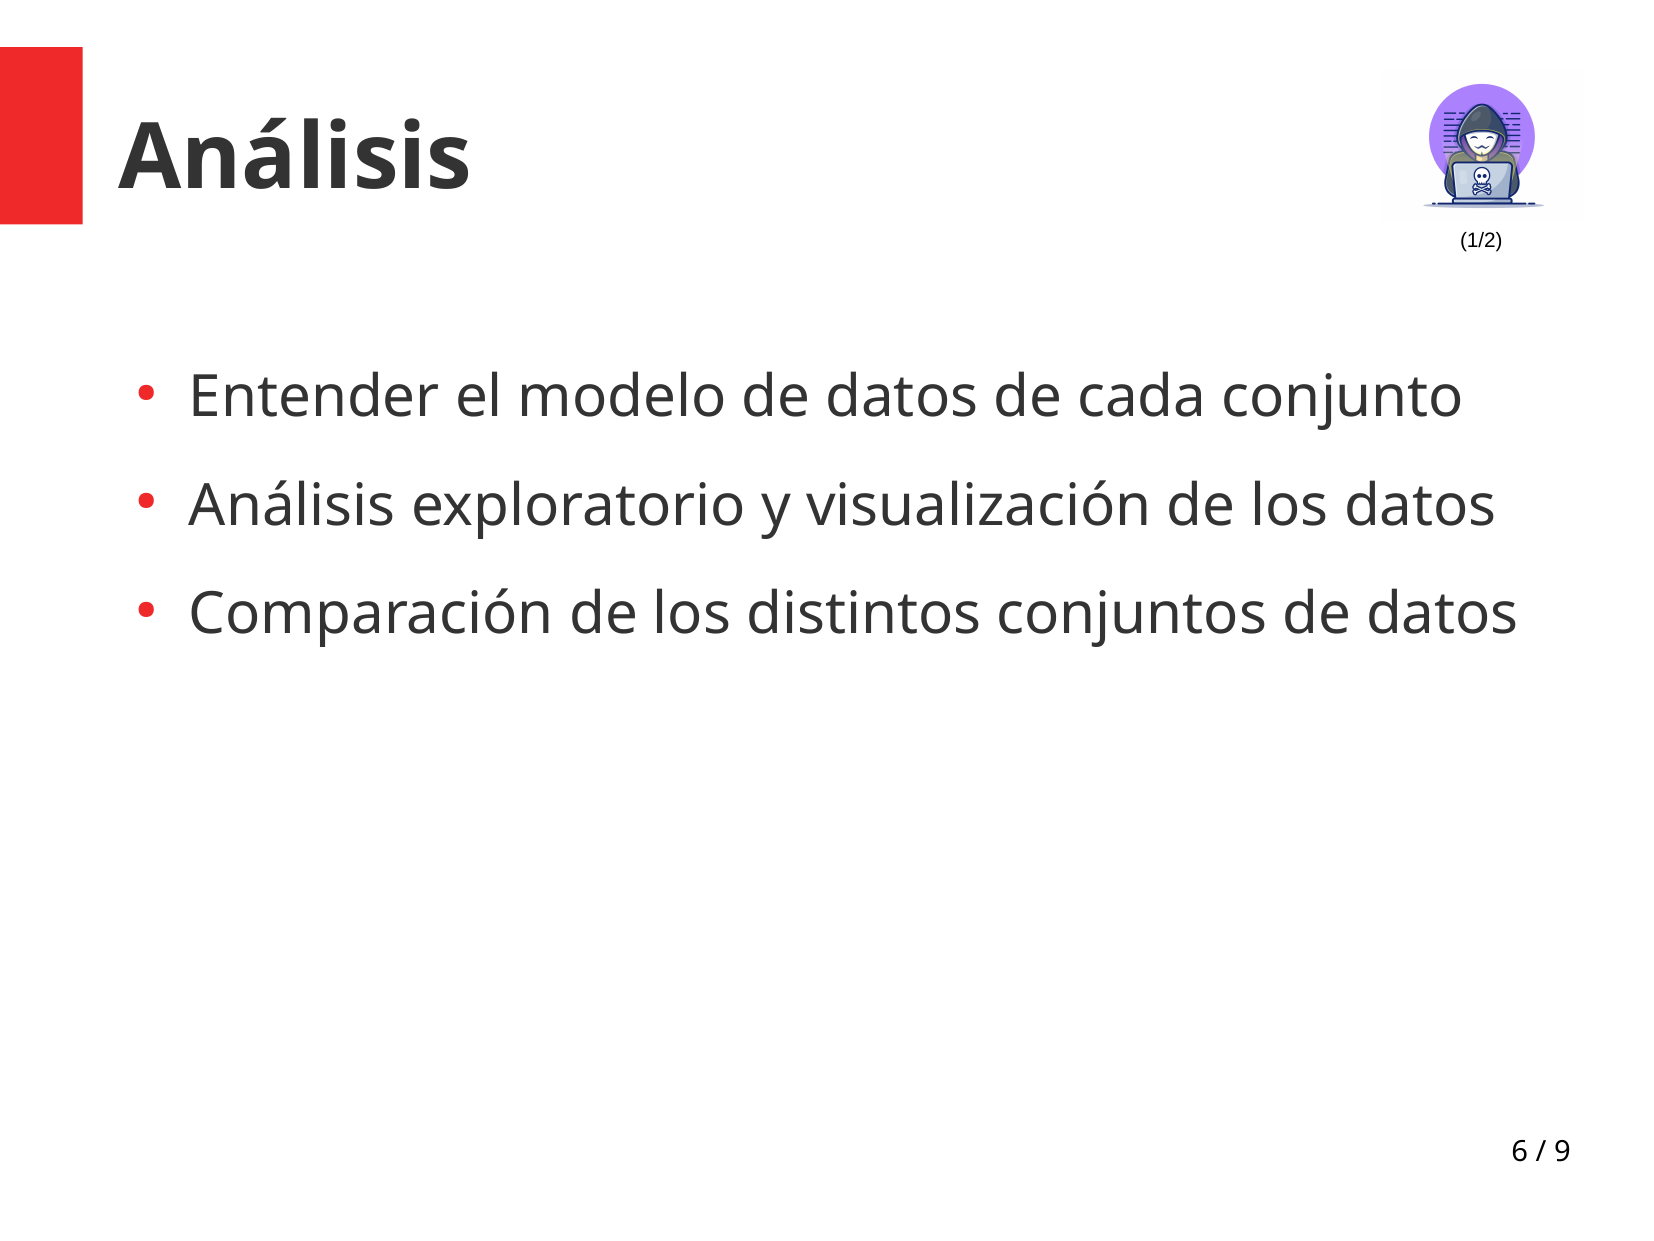

# Análisis
(1/2)
Entender el modelo de datos de cada conjunto
Análisis exploratorio y visualización de los datos
Comparación de los distintos conjuntos de datos
6